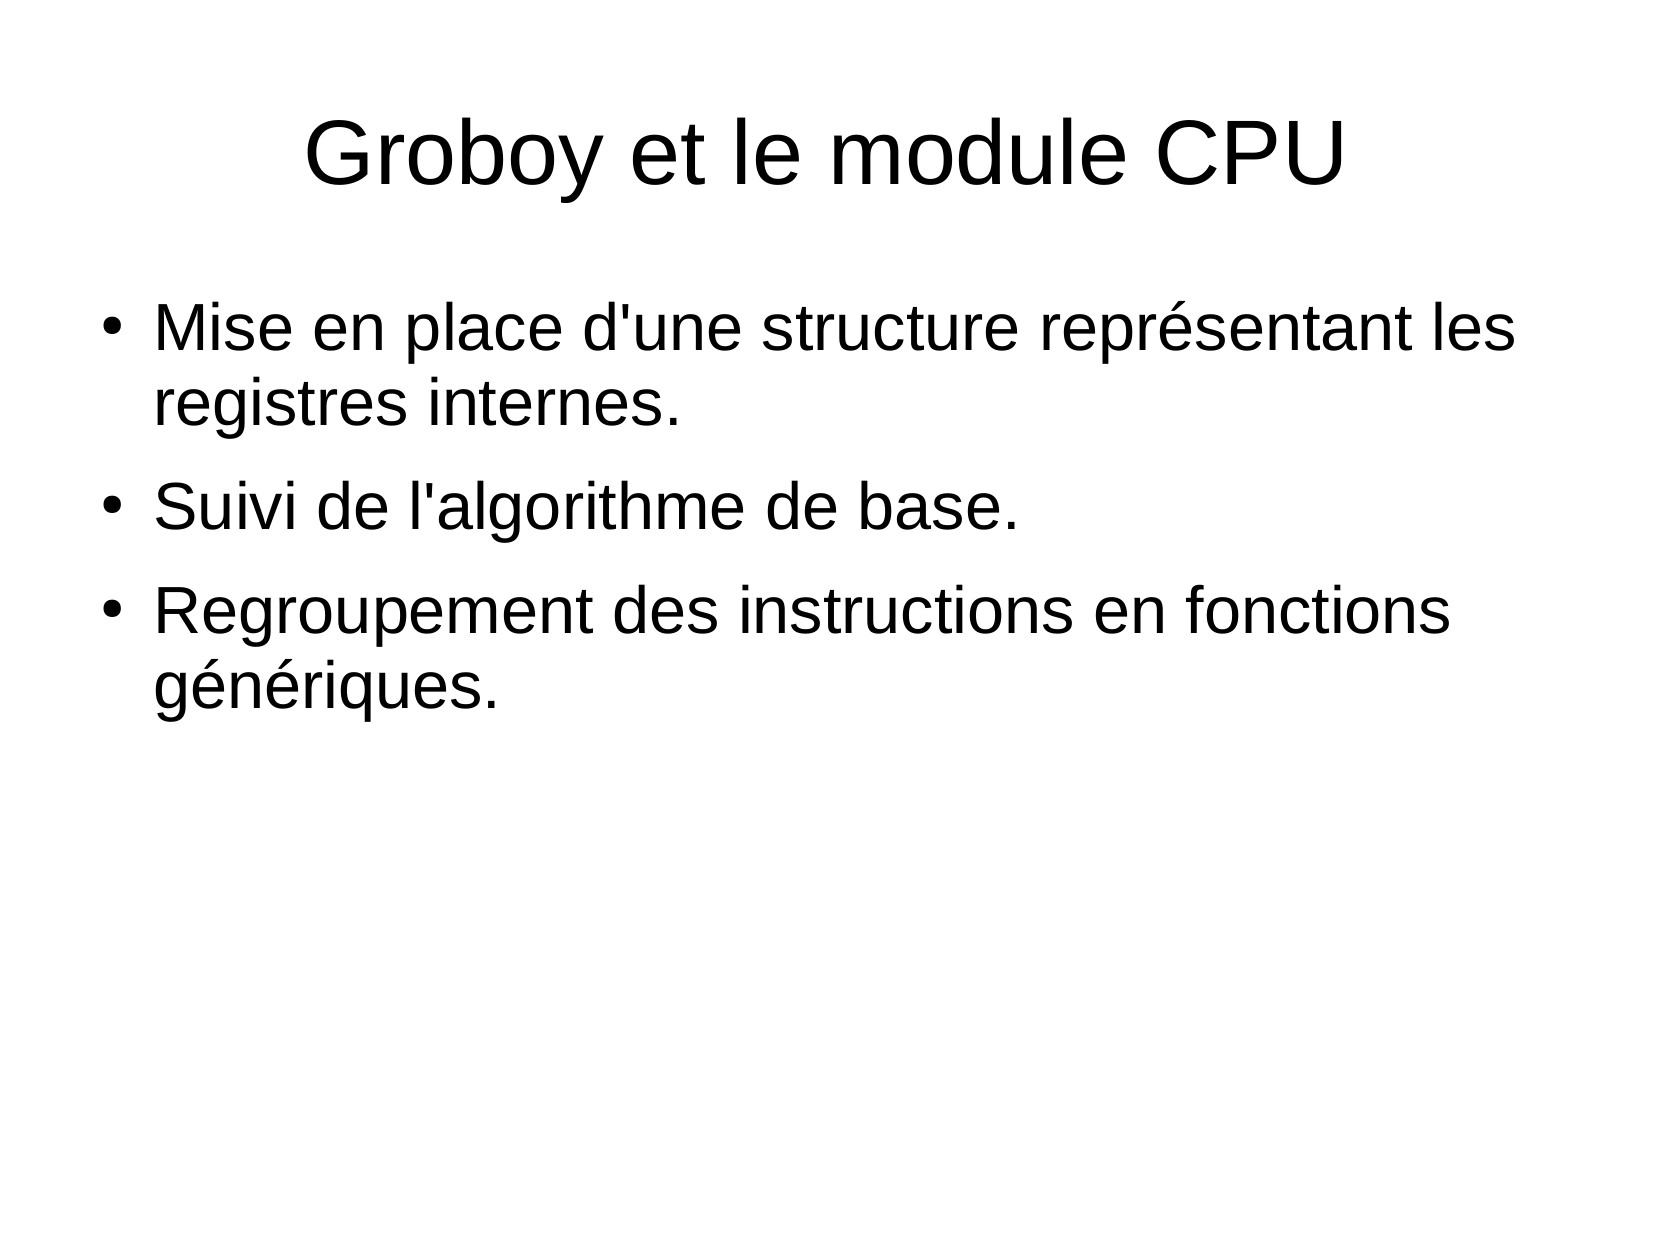

# Groboy et le module CPU
Mise en place d'une structure représentant les registres internes.
Suivi de l'algorithme de base.
Regroupement des instructions en fonctions génériques.